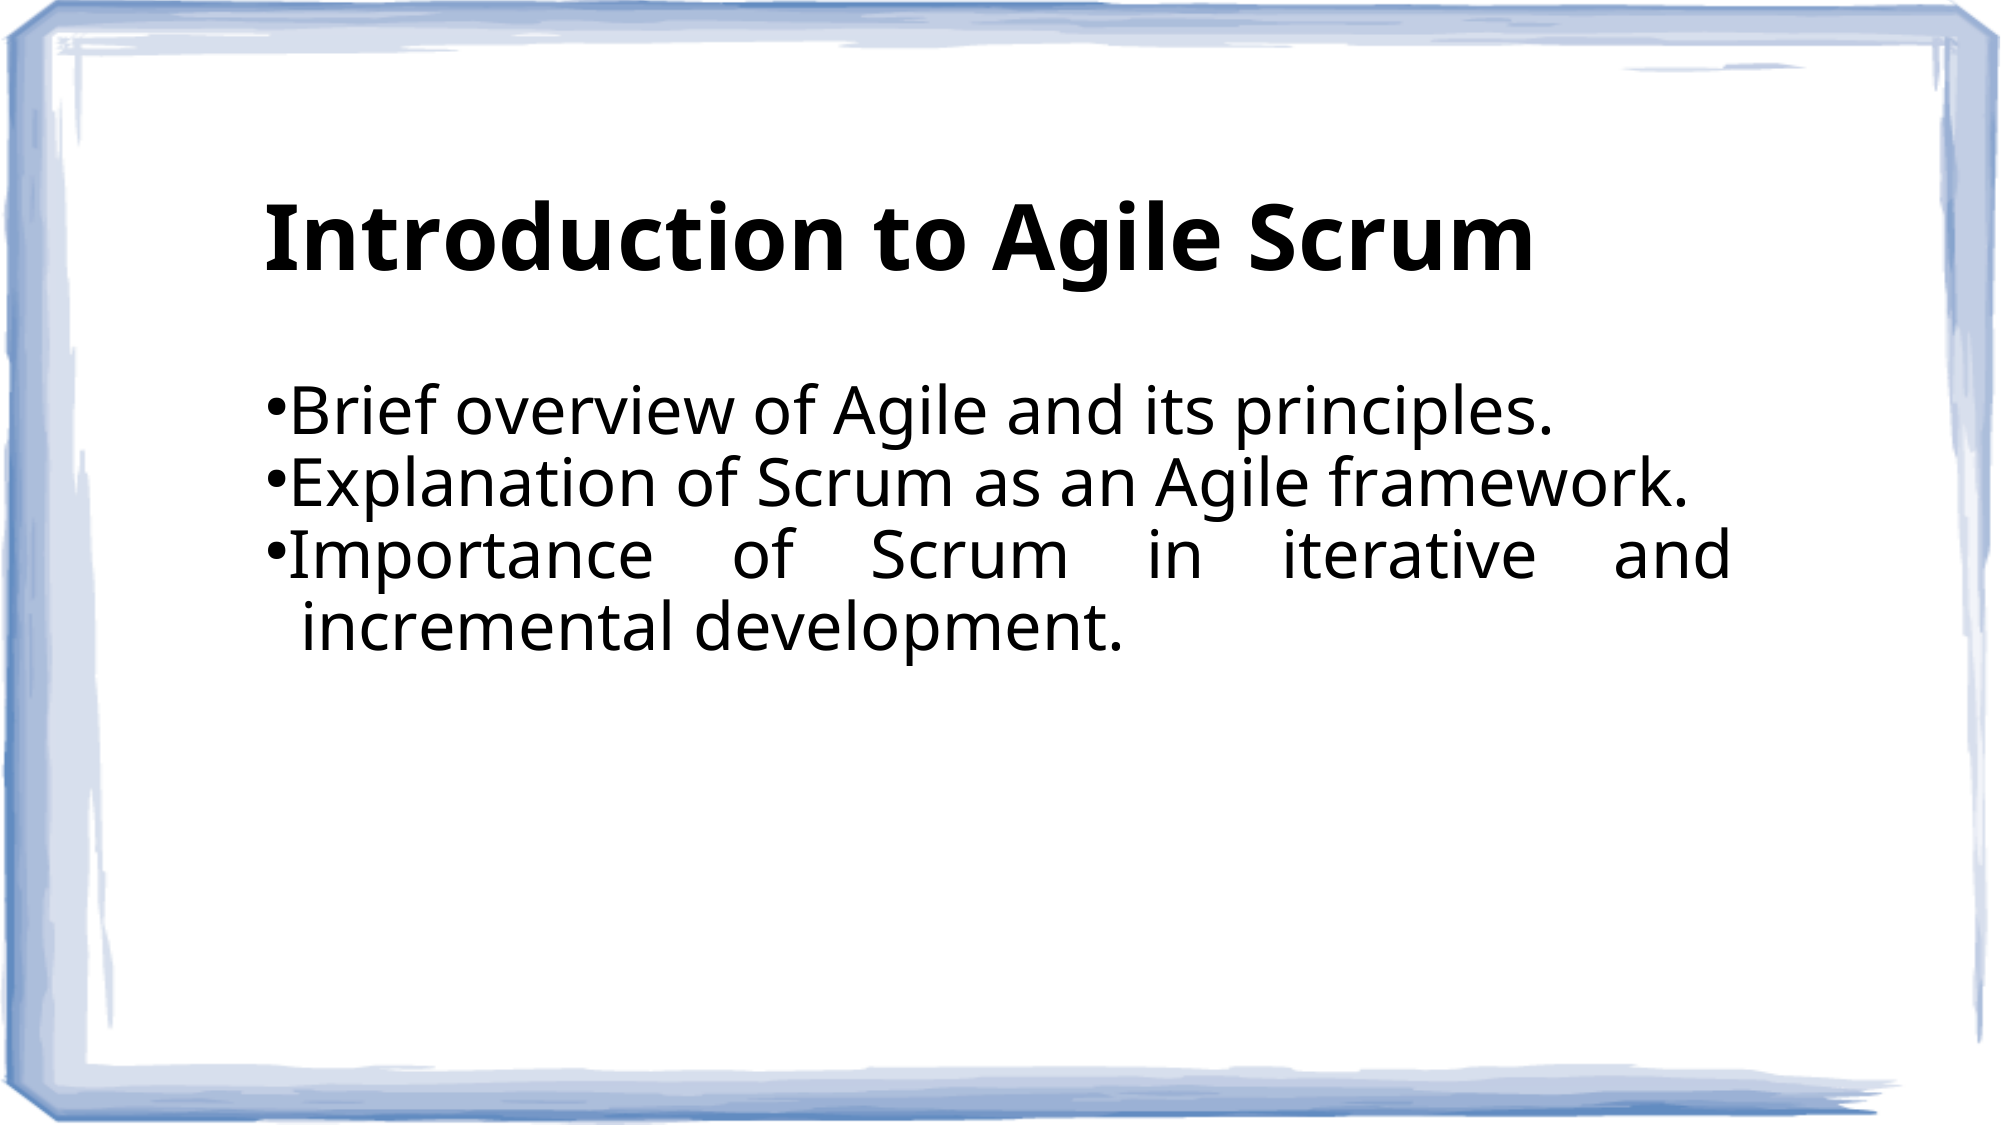

# Introduction to Agile Scrum
Brief overview of Agile and its principles.
Explanation of Scrum as an Agile framework.
Importance of Scrum in iterative and incremental development.